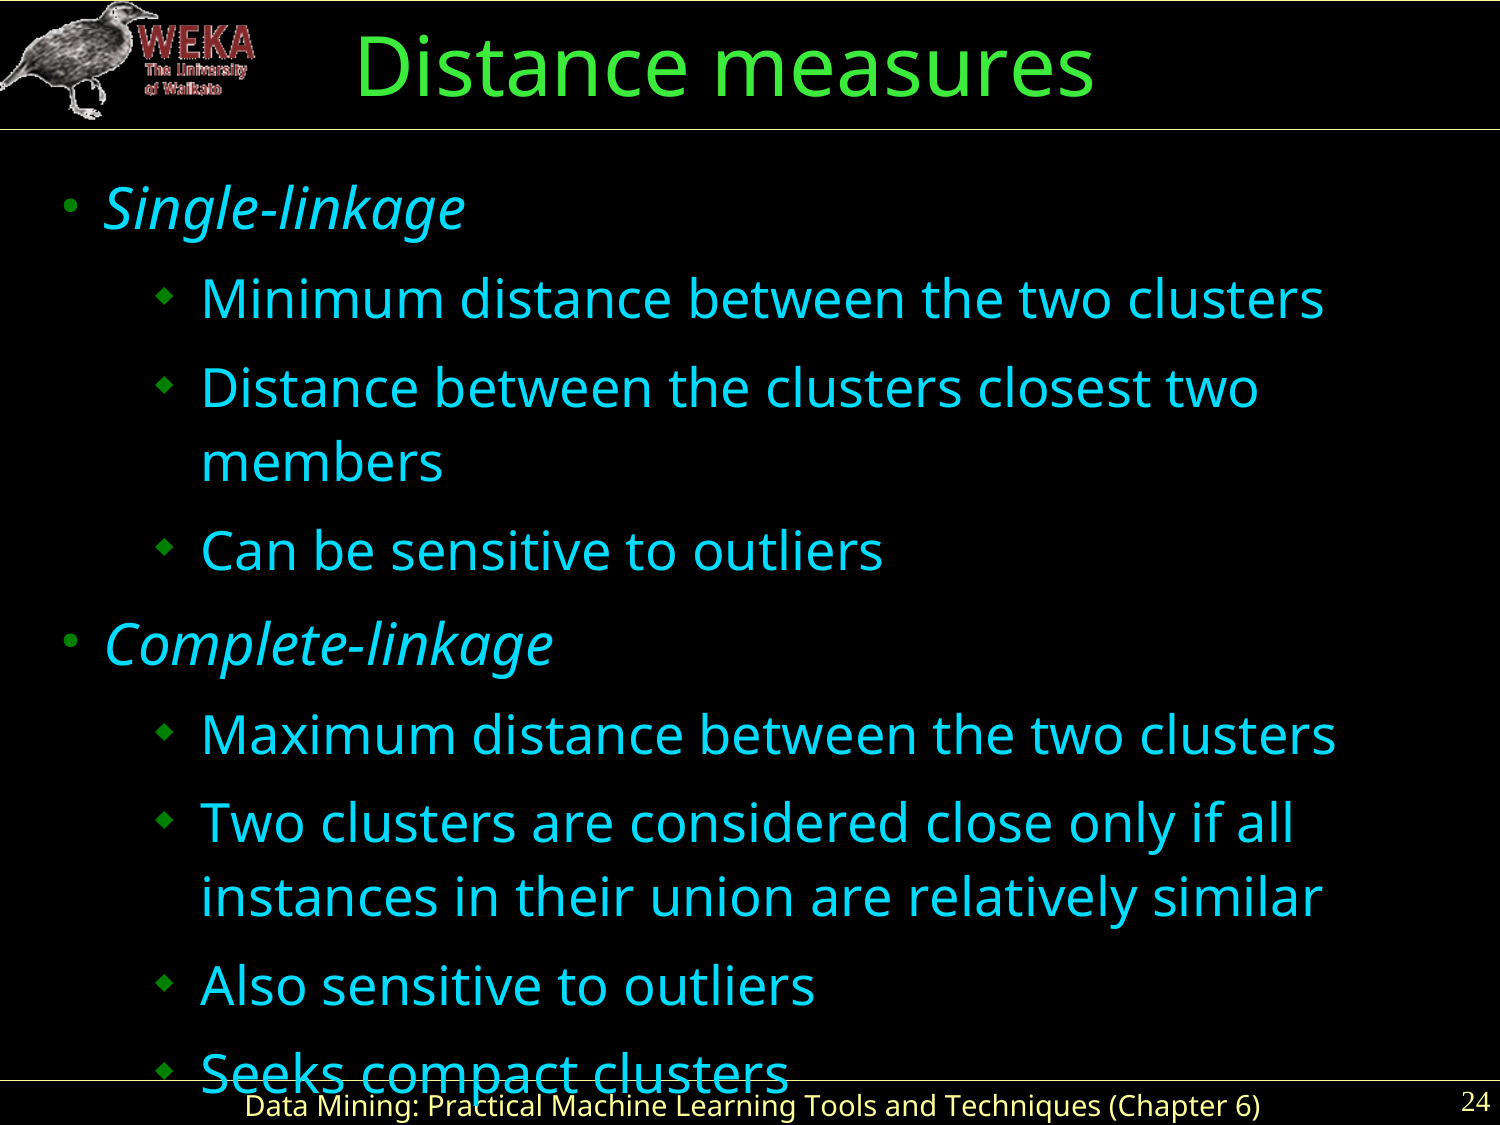

# Distance measures
Single-linkage
Minimum distance between the two clusters
Distance between the clusters closest two members
Can be sensitive to outliers
Complete-linkage
Maximum distance between the two clusters
Two clusters are considered close only if all instances in their union are relatively similar
Also sensitive to outliers
Seeks compact clusters
Data Mining: Practical Machine Learning Tools and Techniques (Chapter 6)
24